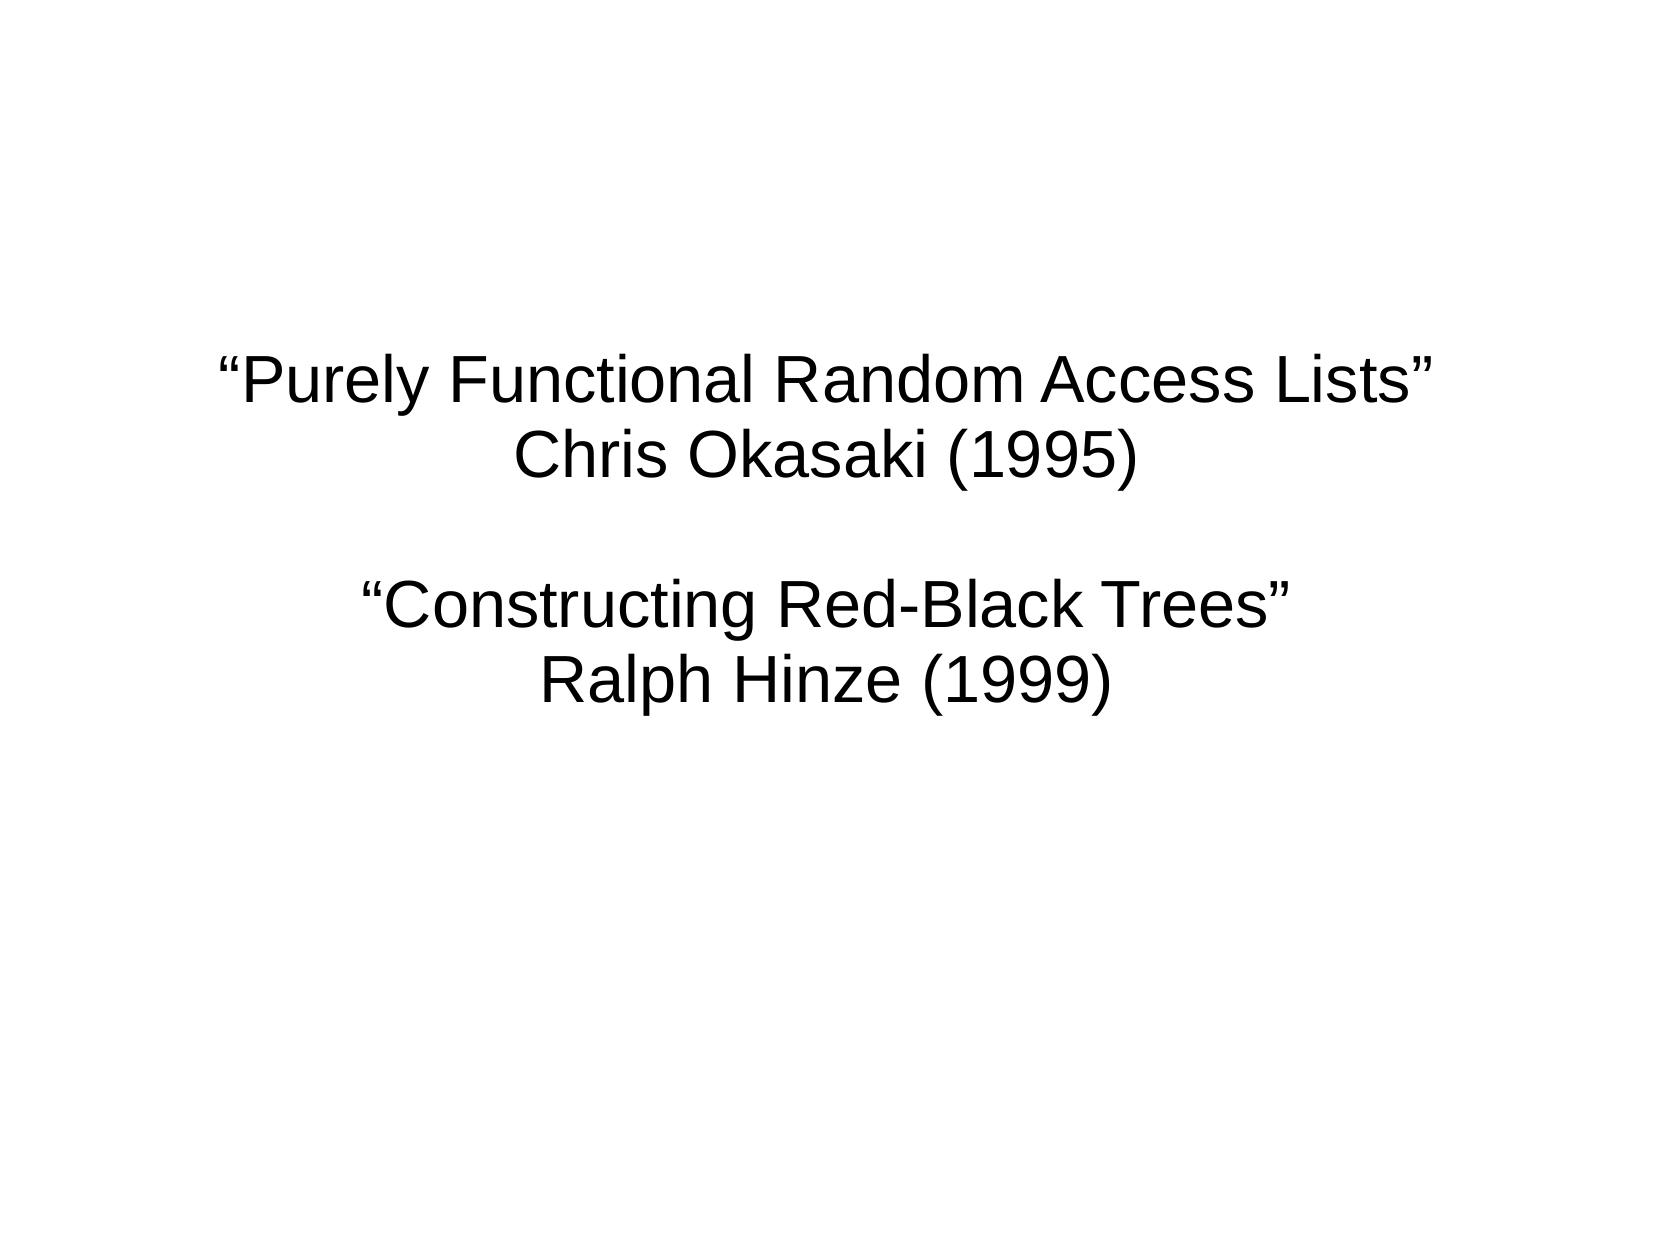

# “Purely Functional Random Access Lists”
Chris Okasaki (1995)
“Constructing Red-Black Trees”
Ralph Hinze (1999)